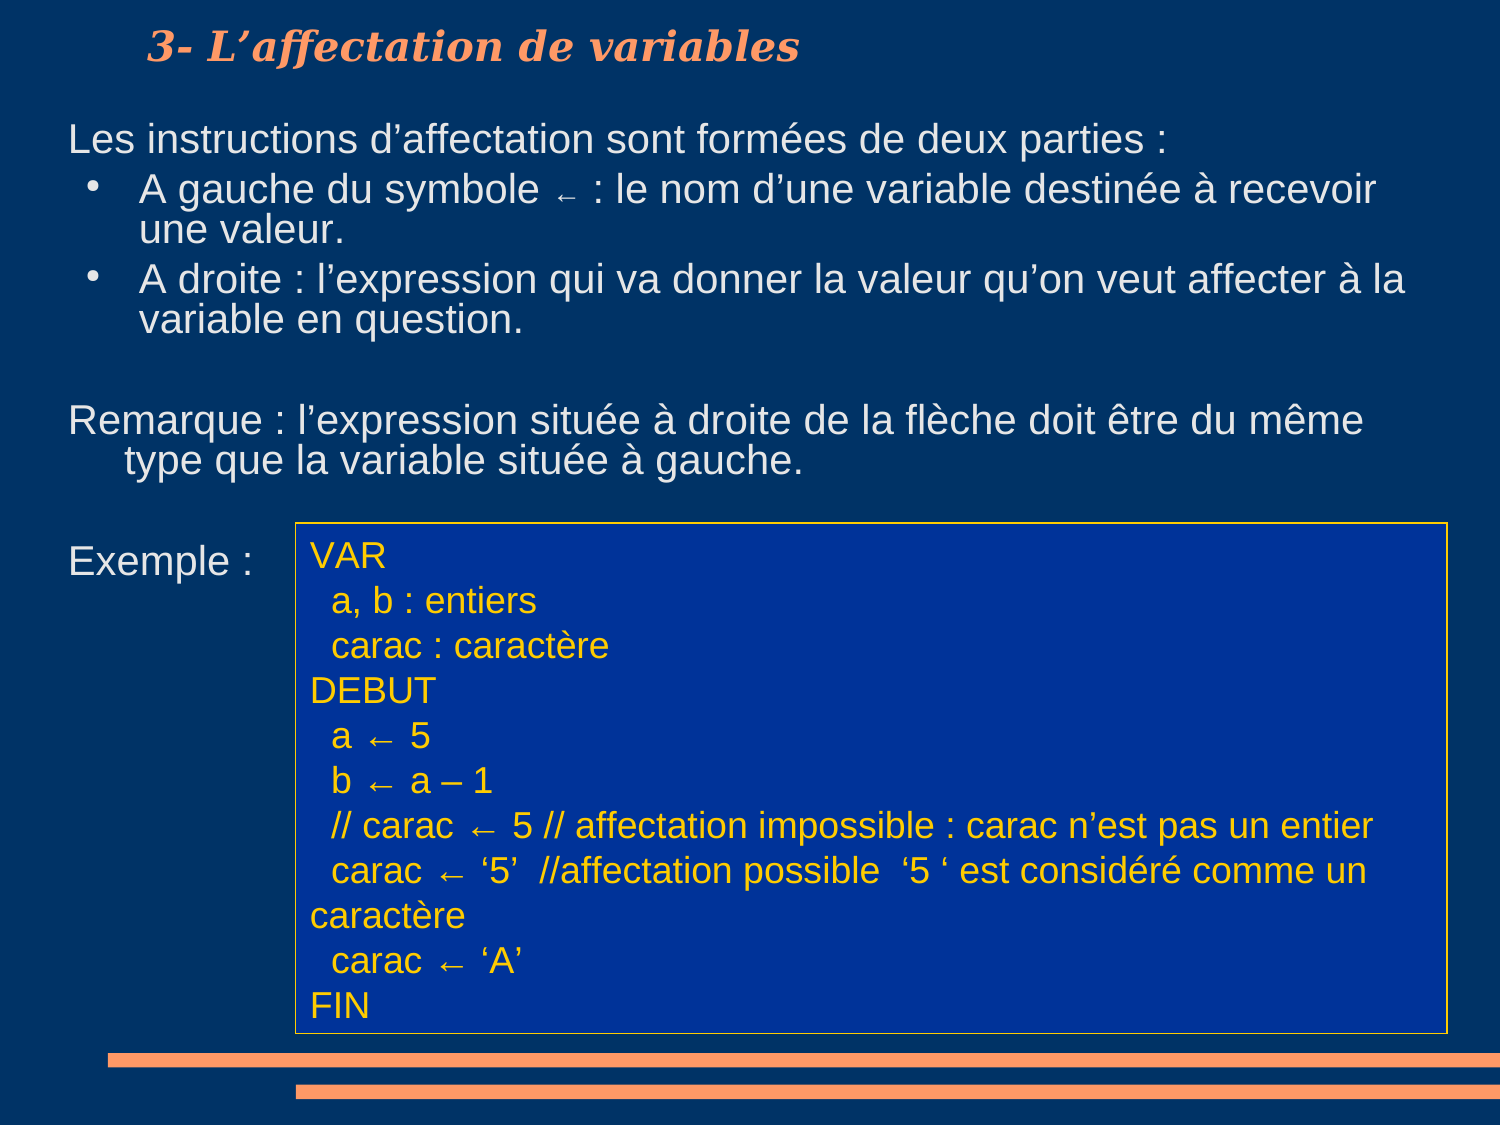

# 3- L’affectation de variables
Les instructions d’affectation sont formées de deux parties :
A gauche du symbole ← : le nom d’une variable destinée à recevoir une valeur.
A droite : l’expression qui va donner la valeur qu’on veut affecter à la variable en question.
Remarque : l’expression située à droite de la flèche doit être du même type que la variable située à gauche.
Exemple :
VAR
 a, b : entiers
 carac : caractère
DEBUT
 a ← 5
 b ← a – 1
 // carac ← 5 // affectation impossible : carac n’est pas un entier
 carac ← ‘5’ //affectation possible ‘5 ‘ est considéré comme un caractère
 carac ← ‘A’
FIN